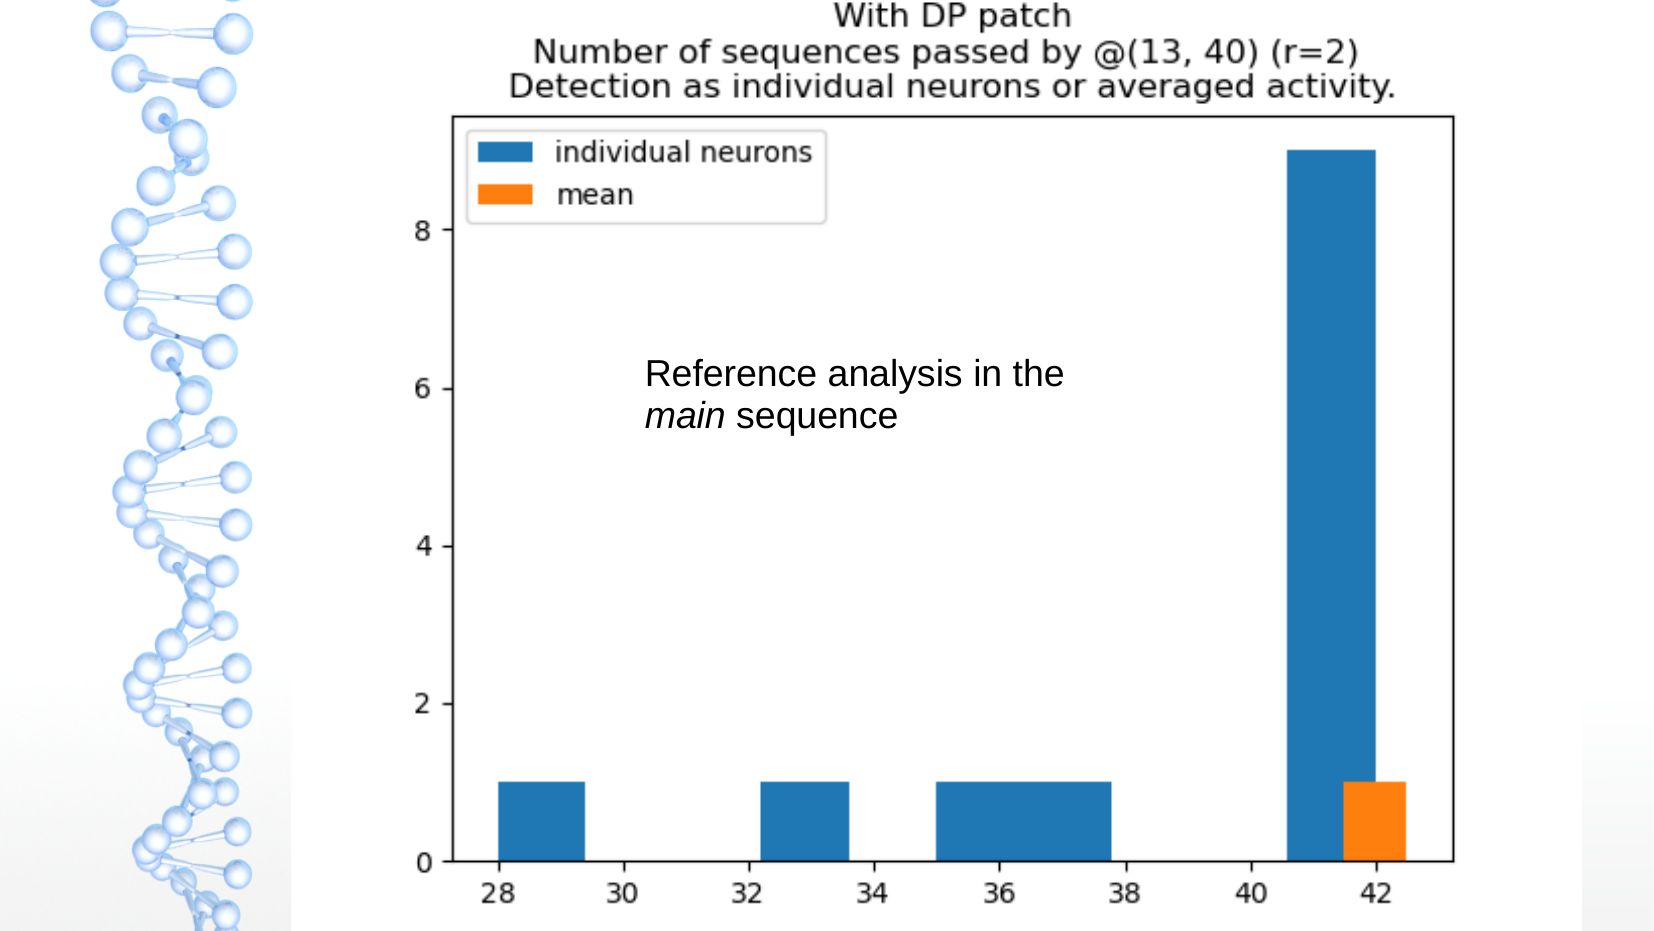

#
Reference analysis in the
main sequence
46